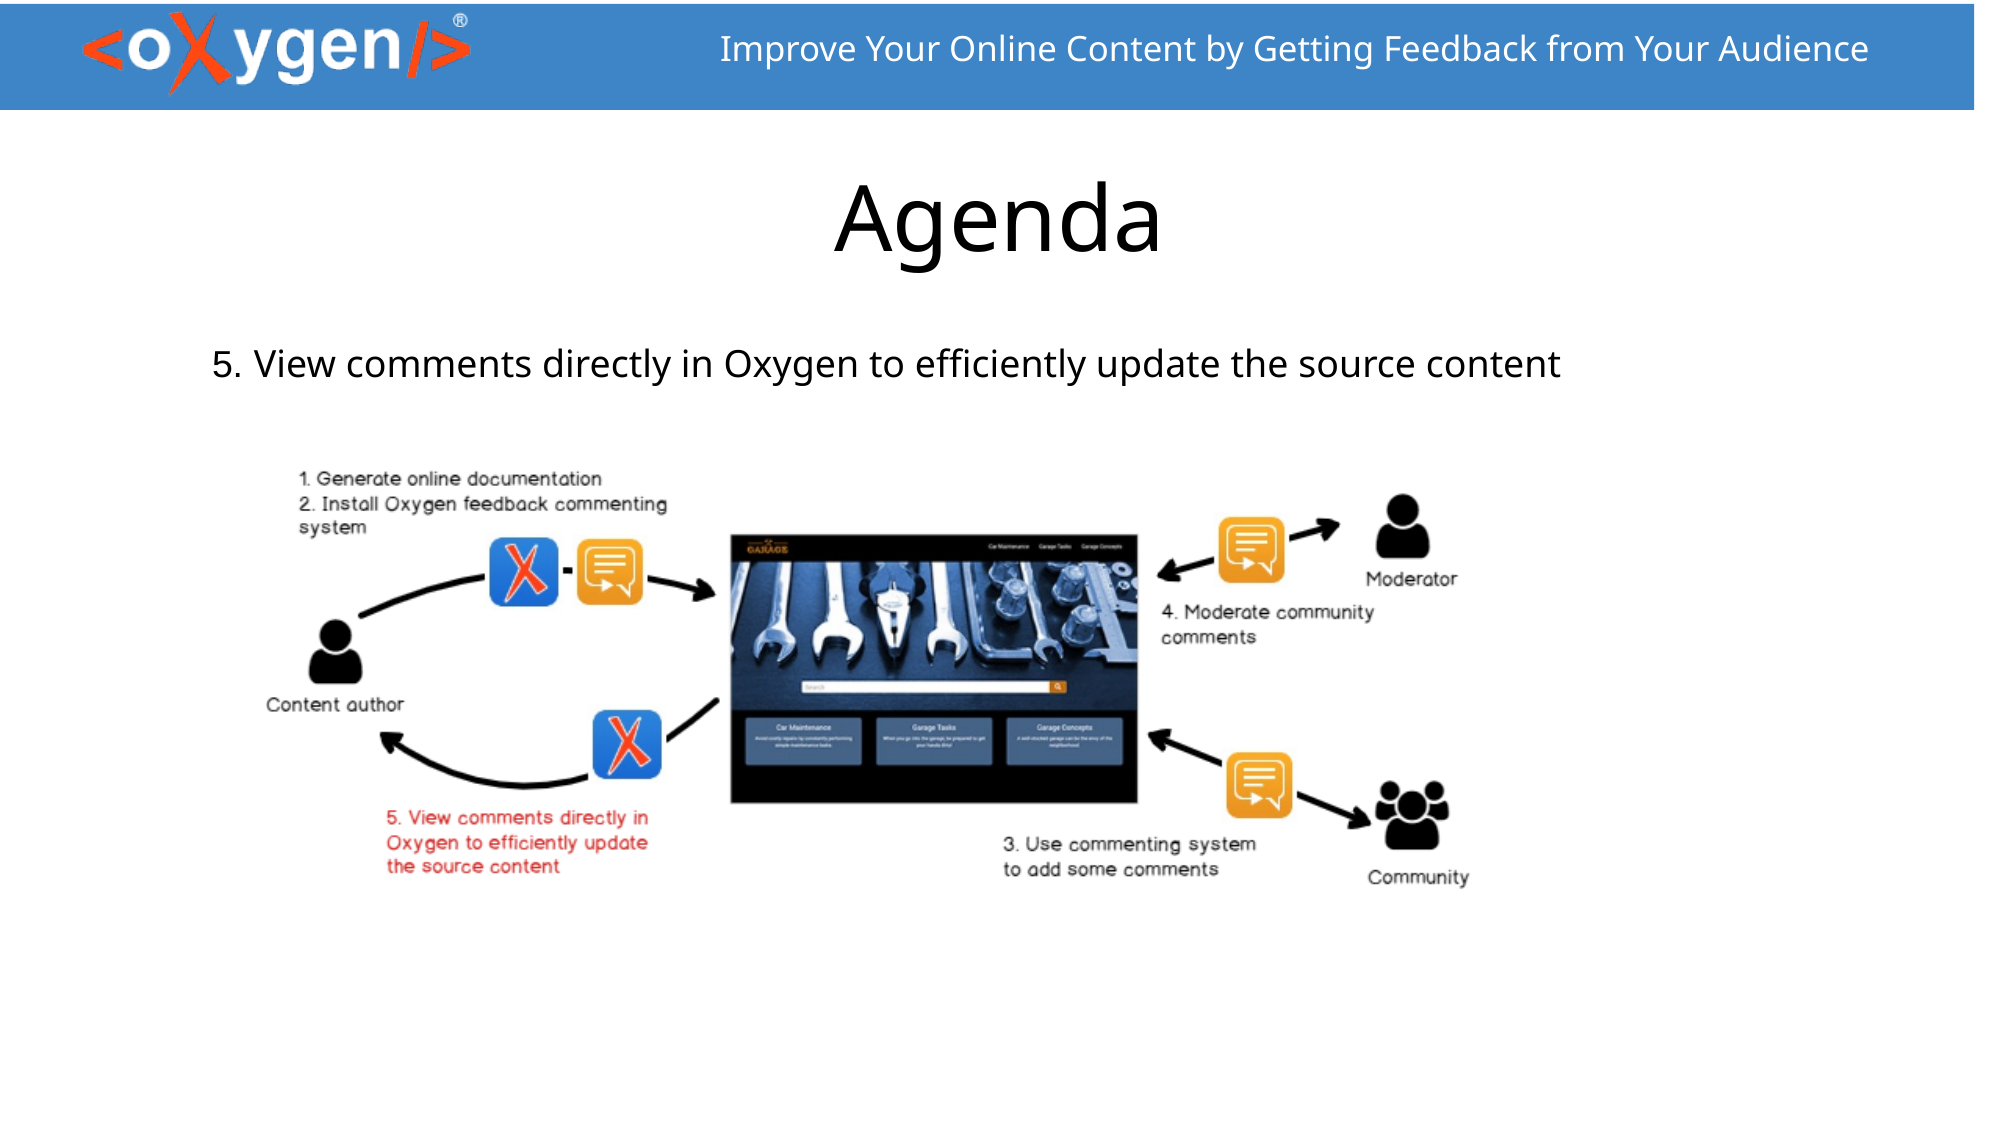

# Agenda
5. View comments directly in Oxygen to efficiently update the source content